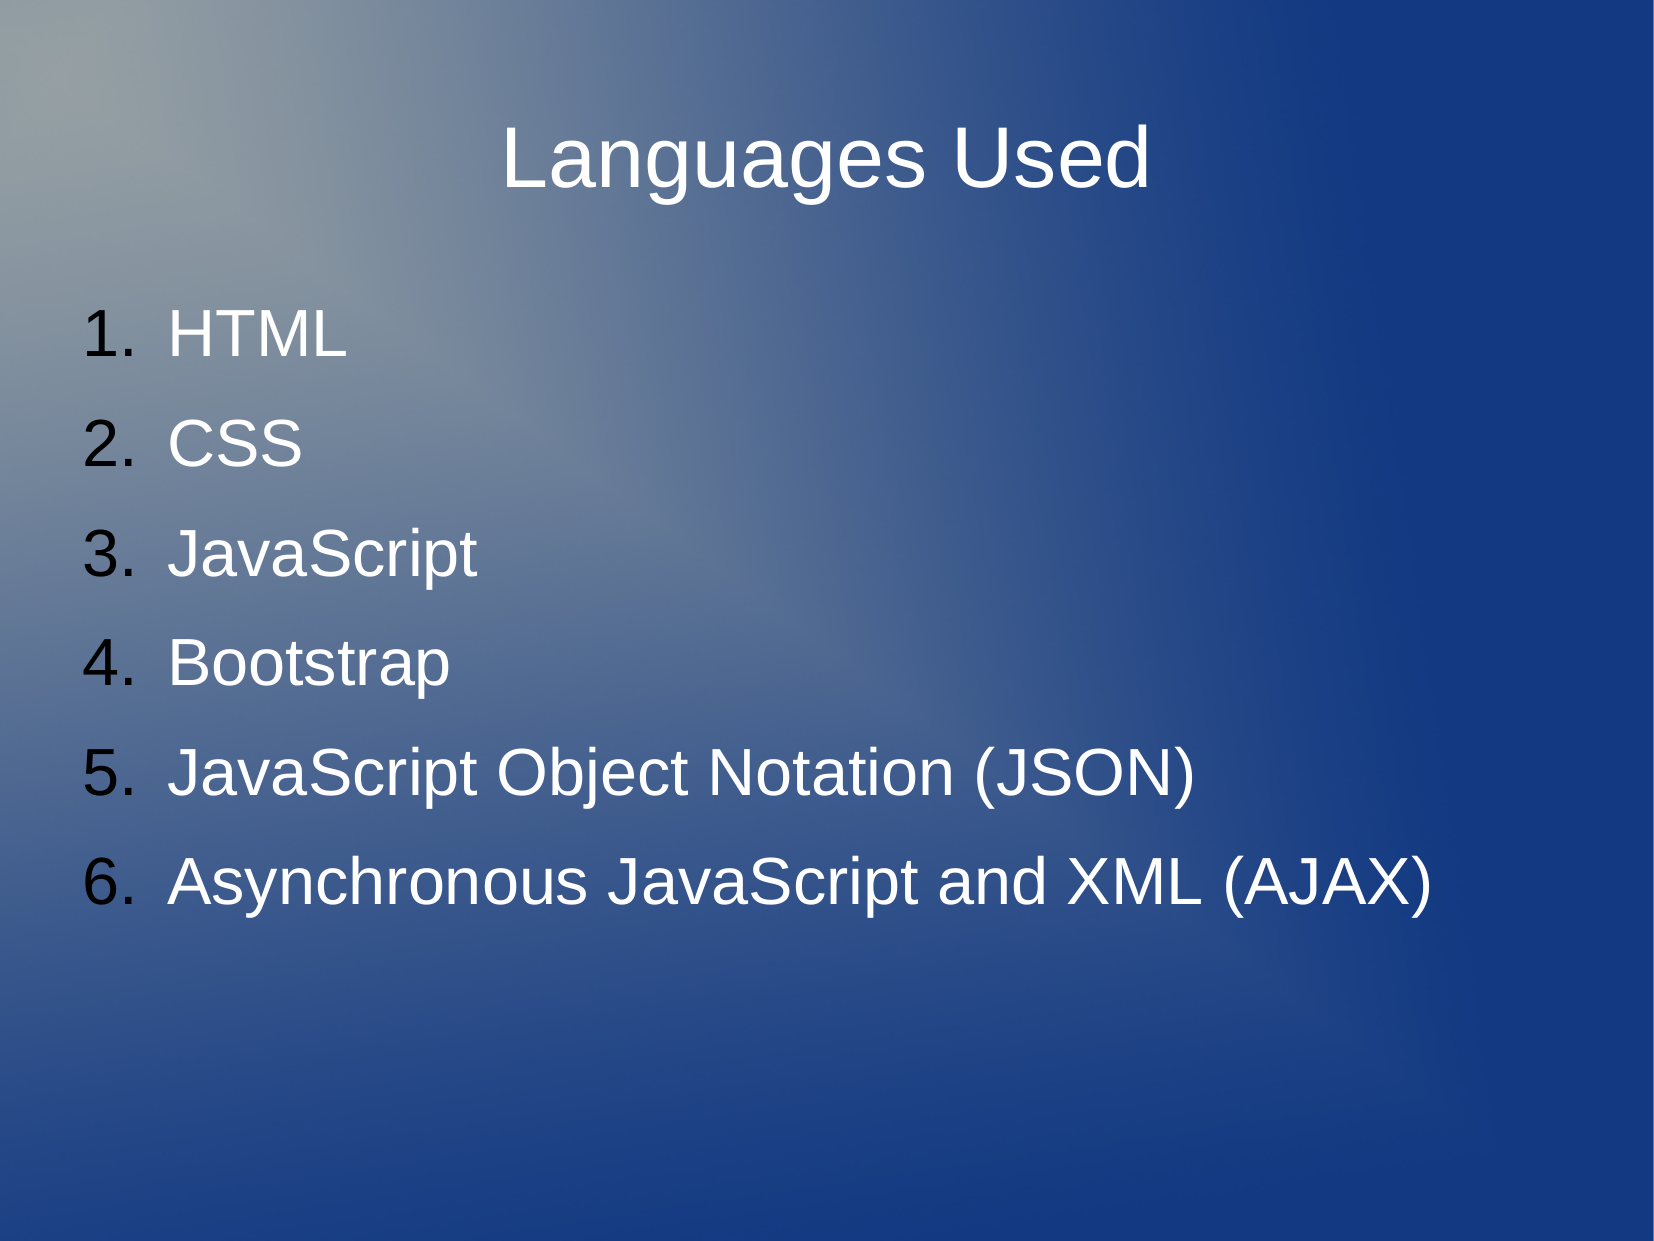

# Languages Used
HTML
CSS
JavaScript
Bootstrap
JavaScript Object Notation (JSON)
Asynchronous JavaScript and XML (AJAX)